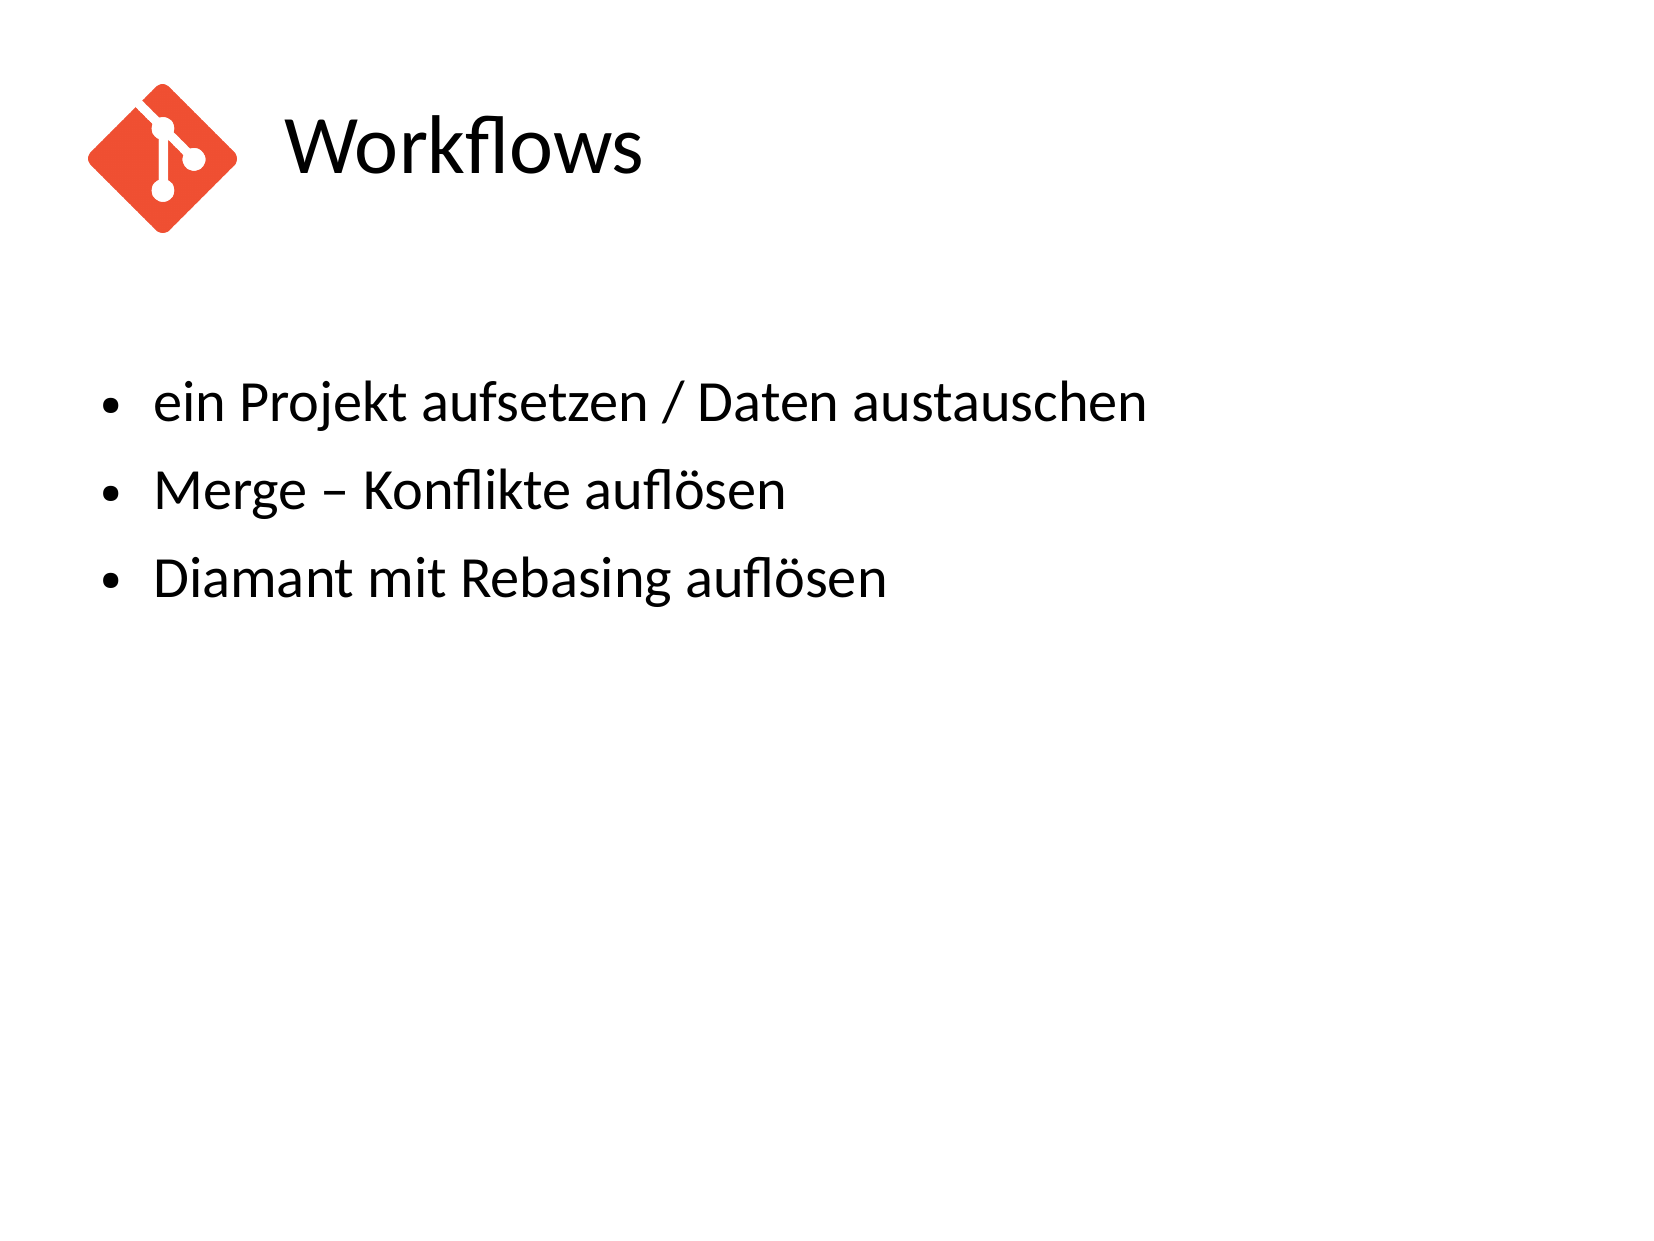

# Workflows
ein Projekt aufsetzen / Daten austauschen
Merge – Konflikte auflösen
Diamant mit Rebasing auflösen